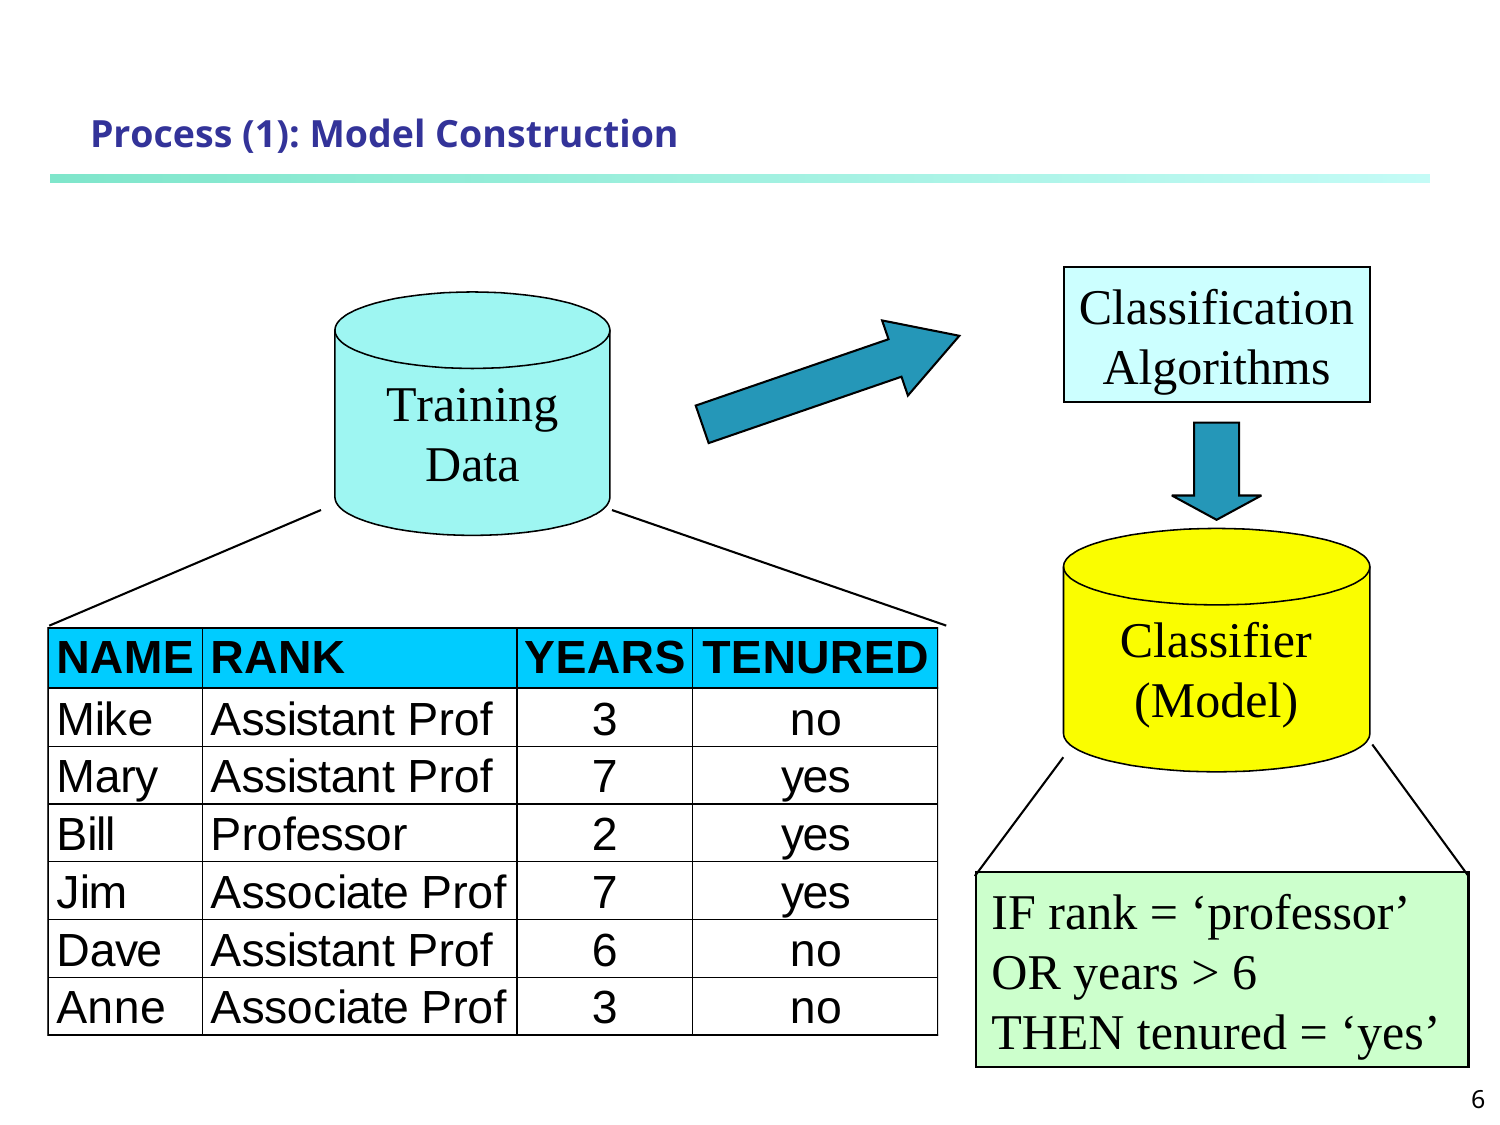

# Process (1): Model Construction
Classification
Algorithms
Training
Data
Classifier
(Model)
IF rank = ‘professor’
OR years > 6
THEN tenured = ‘yes’